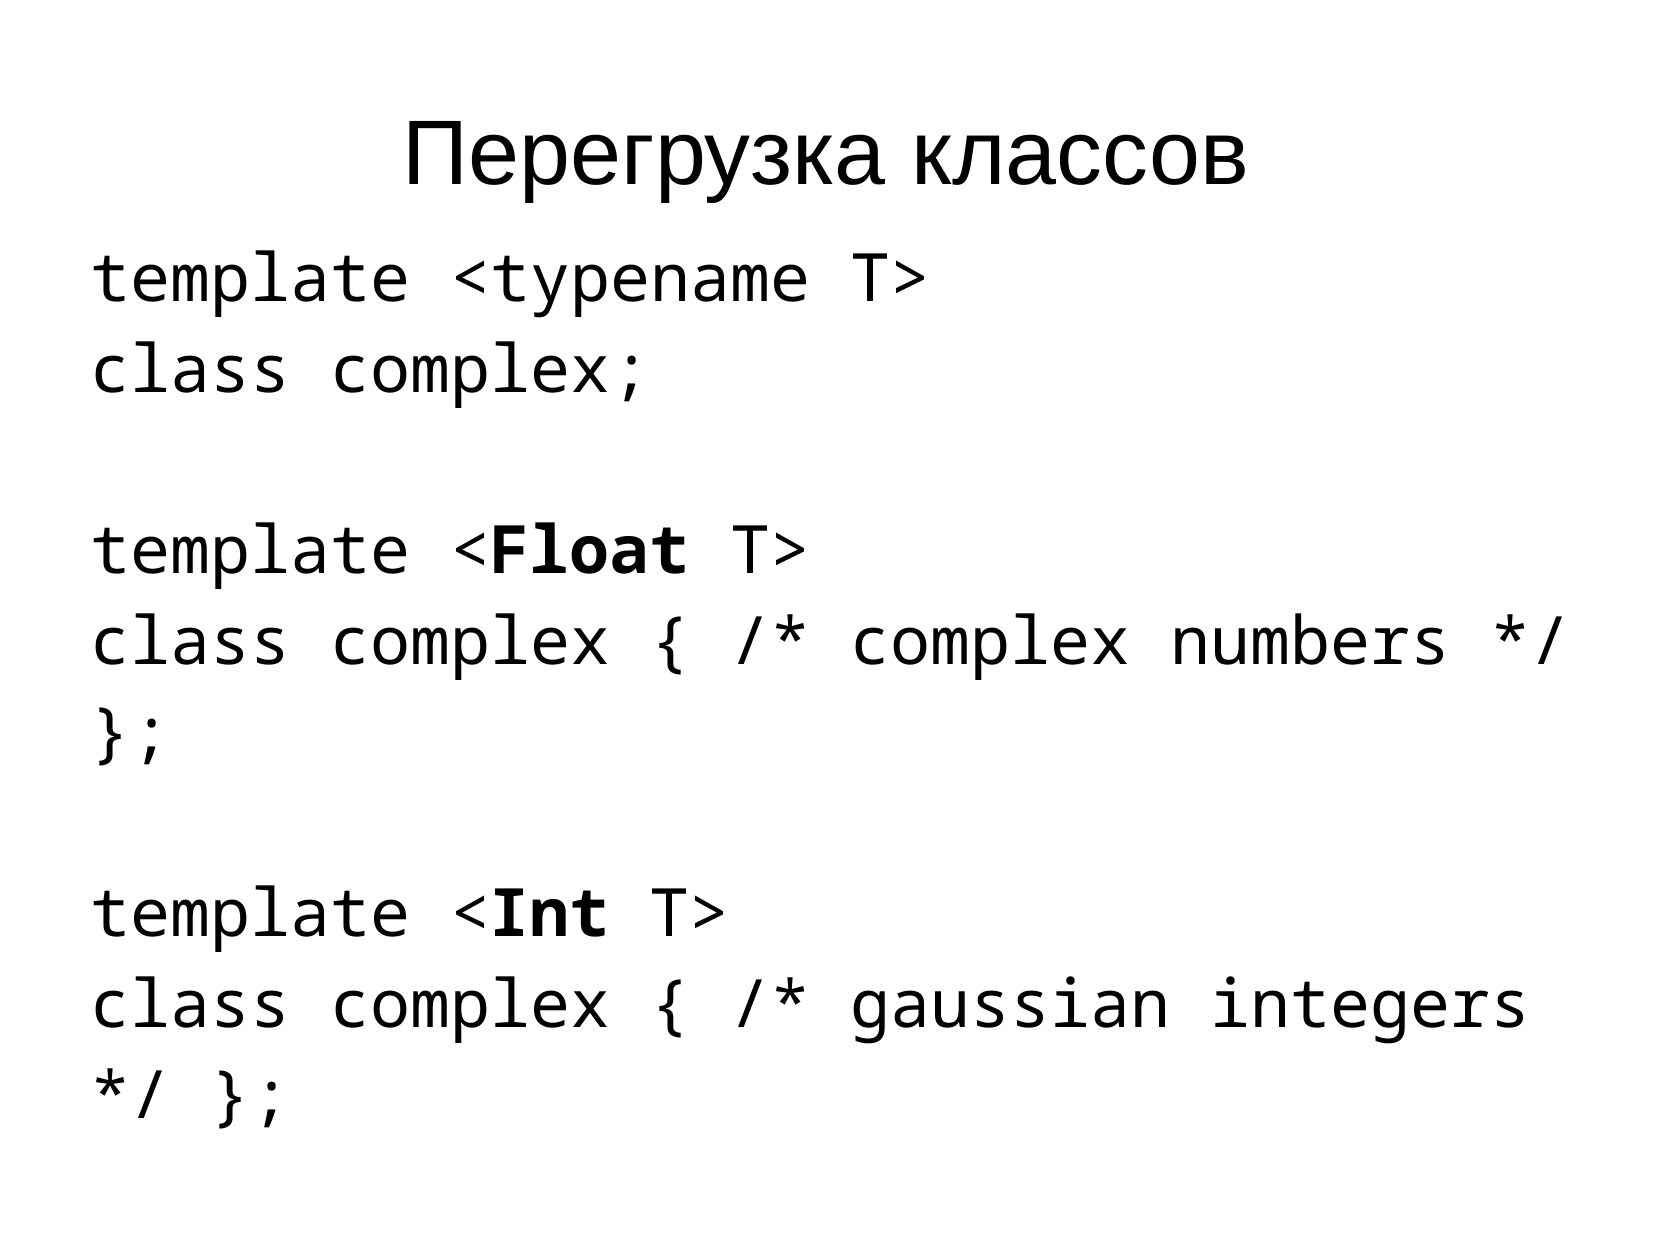

# Перегрузка классов
template <typename T>
class complex;
template <Float T>
class complex { /* complex numbers */ };
template <Int T>
class complex { /* gaussian integers */ };